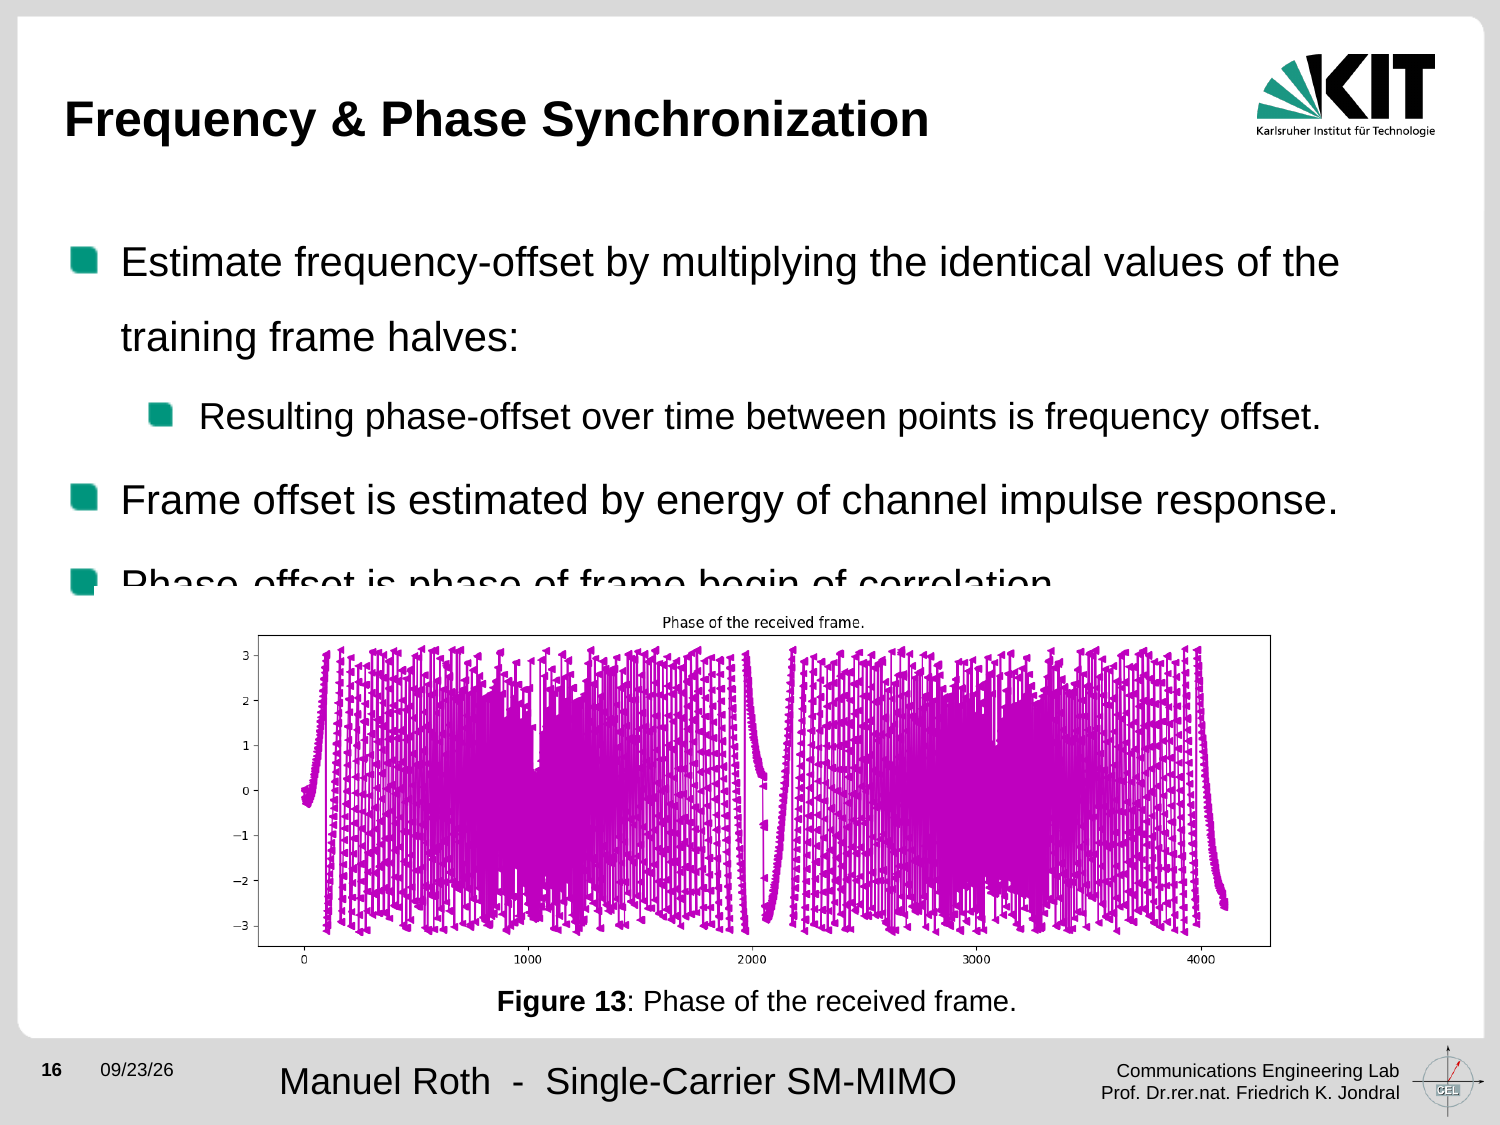

# Frequency & Phase Synchronization
Estimate frequency-offset by multiplying the identical values of the training frame halves:
Resulting phase-offset over time between points is frequency offset.
Frame offset is estimated by energy of channel impulse response.
Phase-offset is phase of frame begin of correlation.
Figure 13: Phase of the received frame.
Manuel Roth - Single-Carrier SM-MIMO